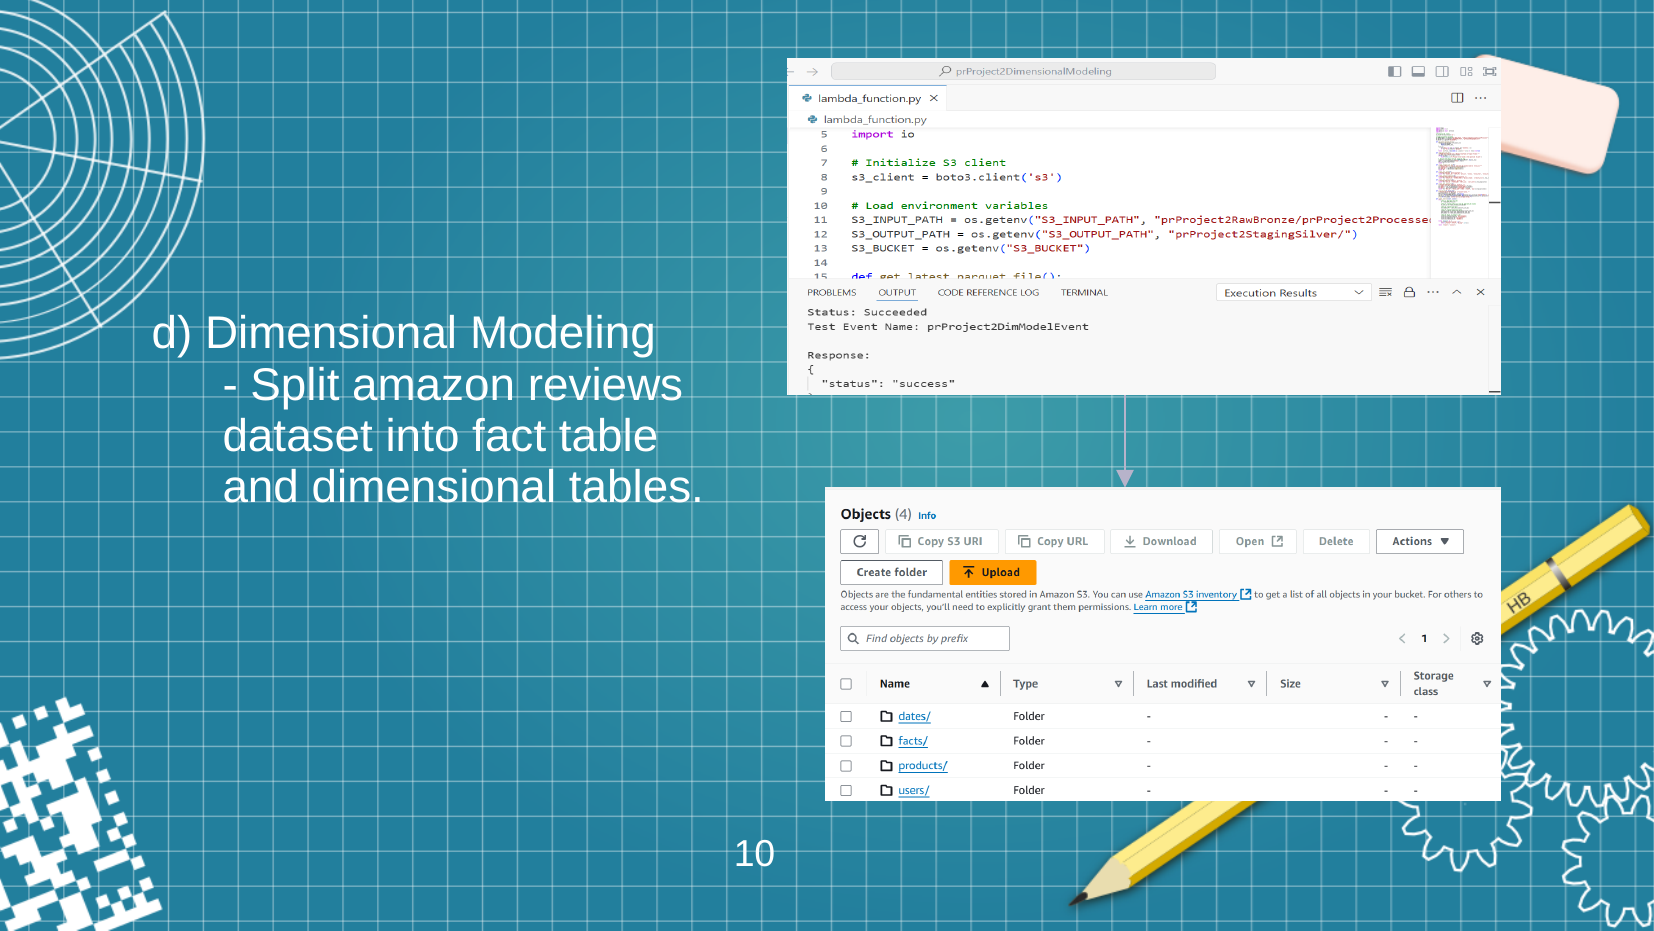

d) Dimensional Modeling
- Split amazon reviews dataset into fact table and dimensional tables.